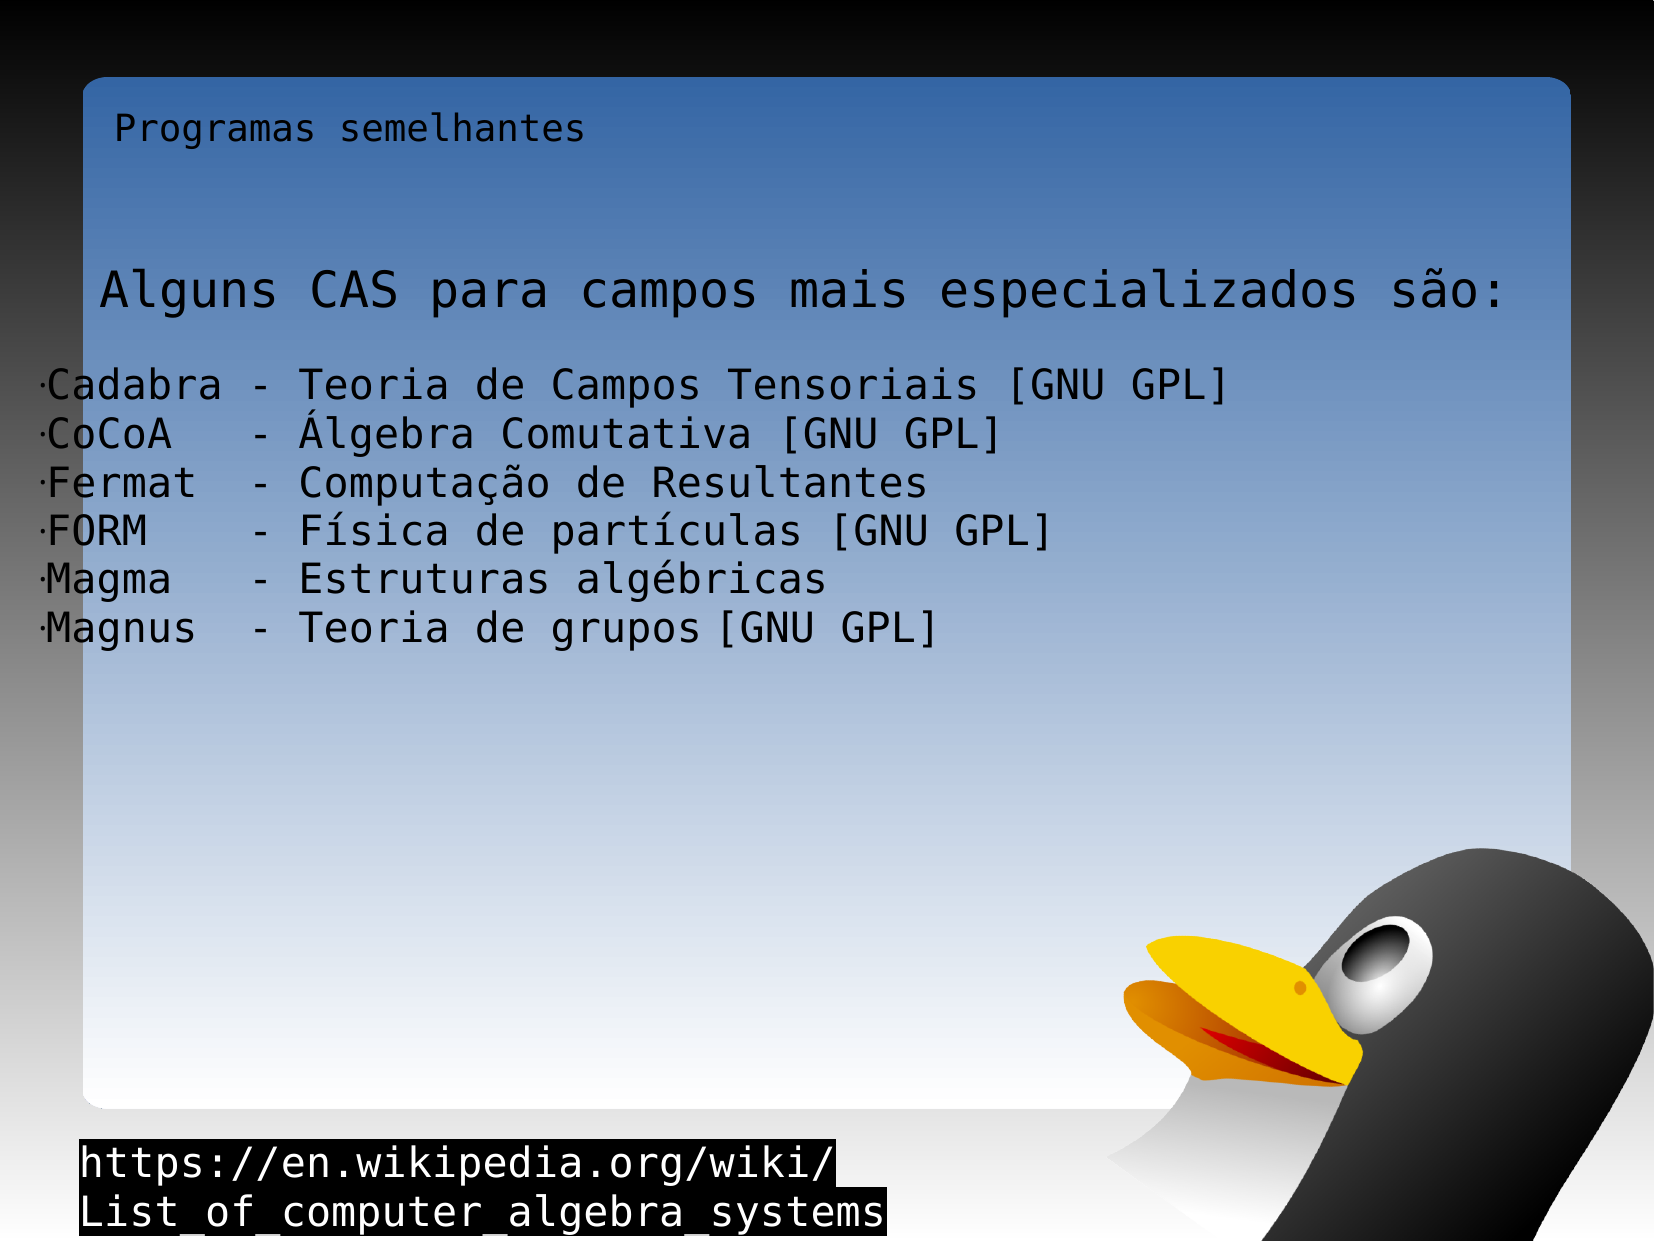

Programas semelhantes
 Alguns CAS para campos mais especializados são:
Cadabra - Teoria de Campos Tensoriais [GNU GPL]
CoCoA - Álgebra Comutativa [GNU GPL]
Fermat - Computação de Resultantes
FORM - Física de partículas [GNU GPL]
Magma - Estruturas algébricas
Magnus - Teoria de grupos	[GNU GPL]
https://en.wikipedia.org/wiki/List_of_computer_algebra_systems